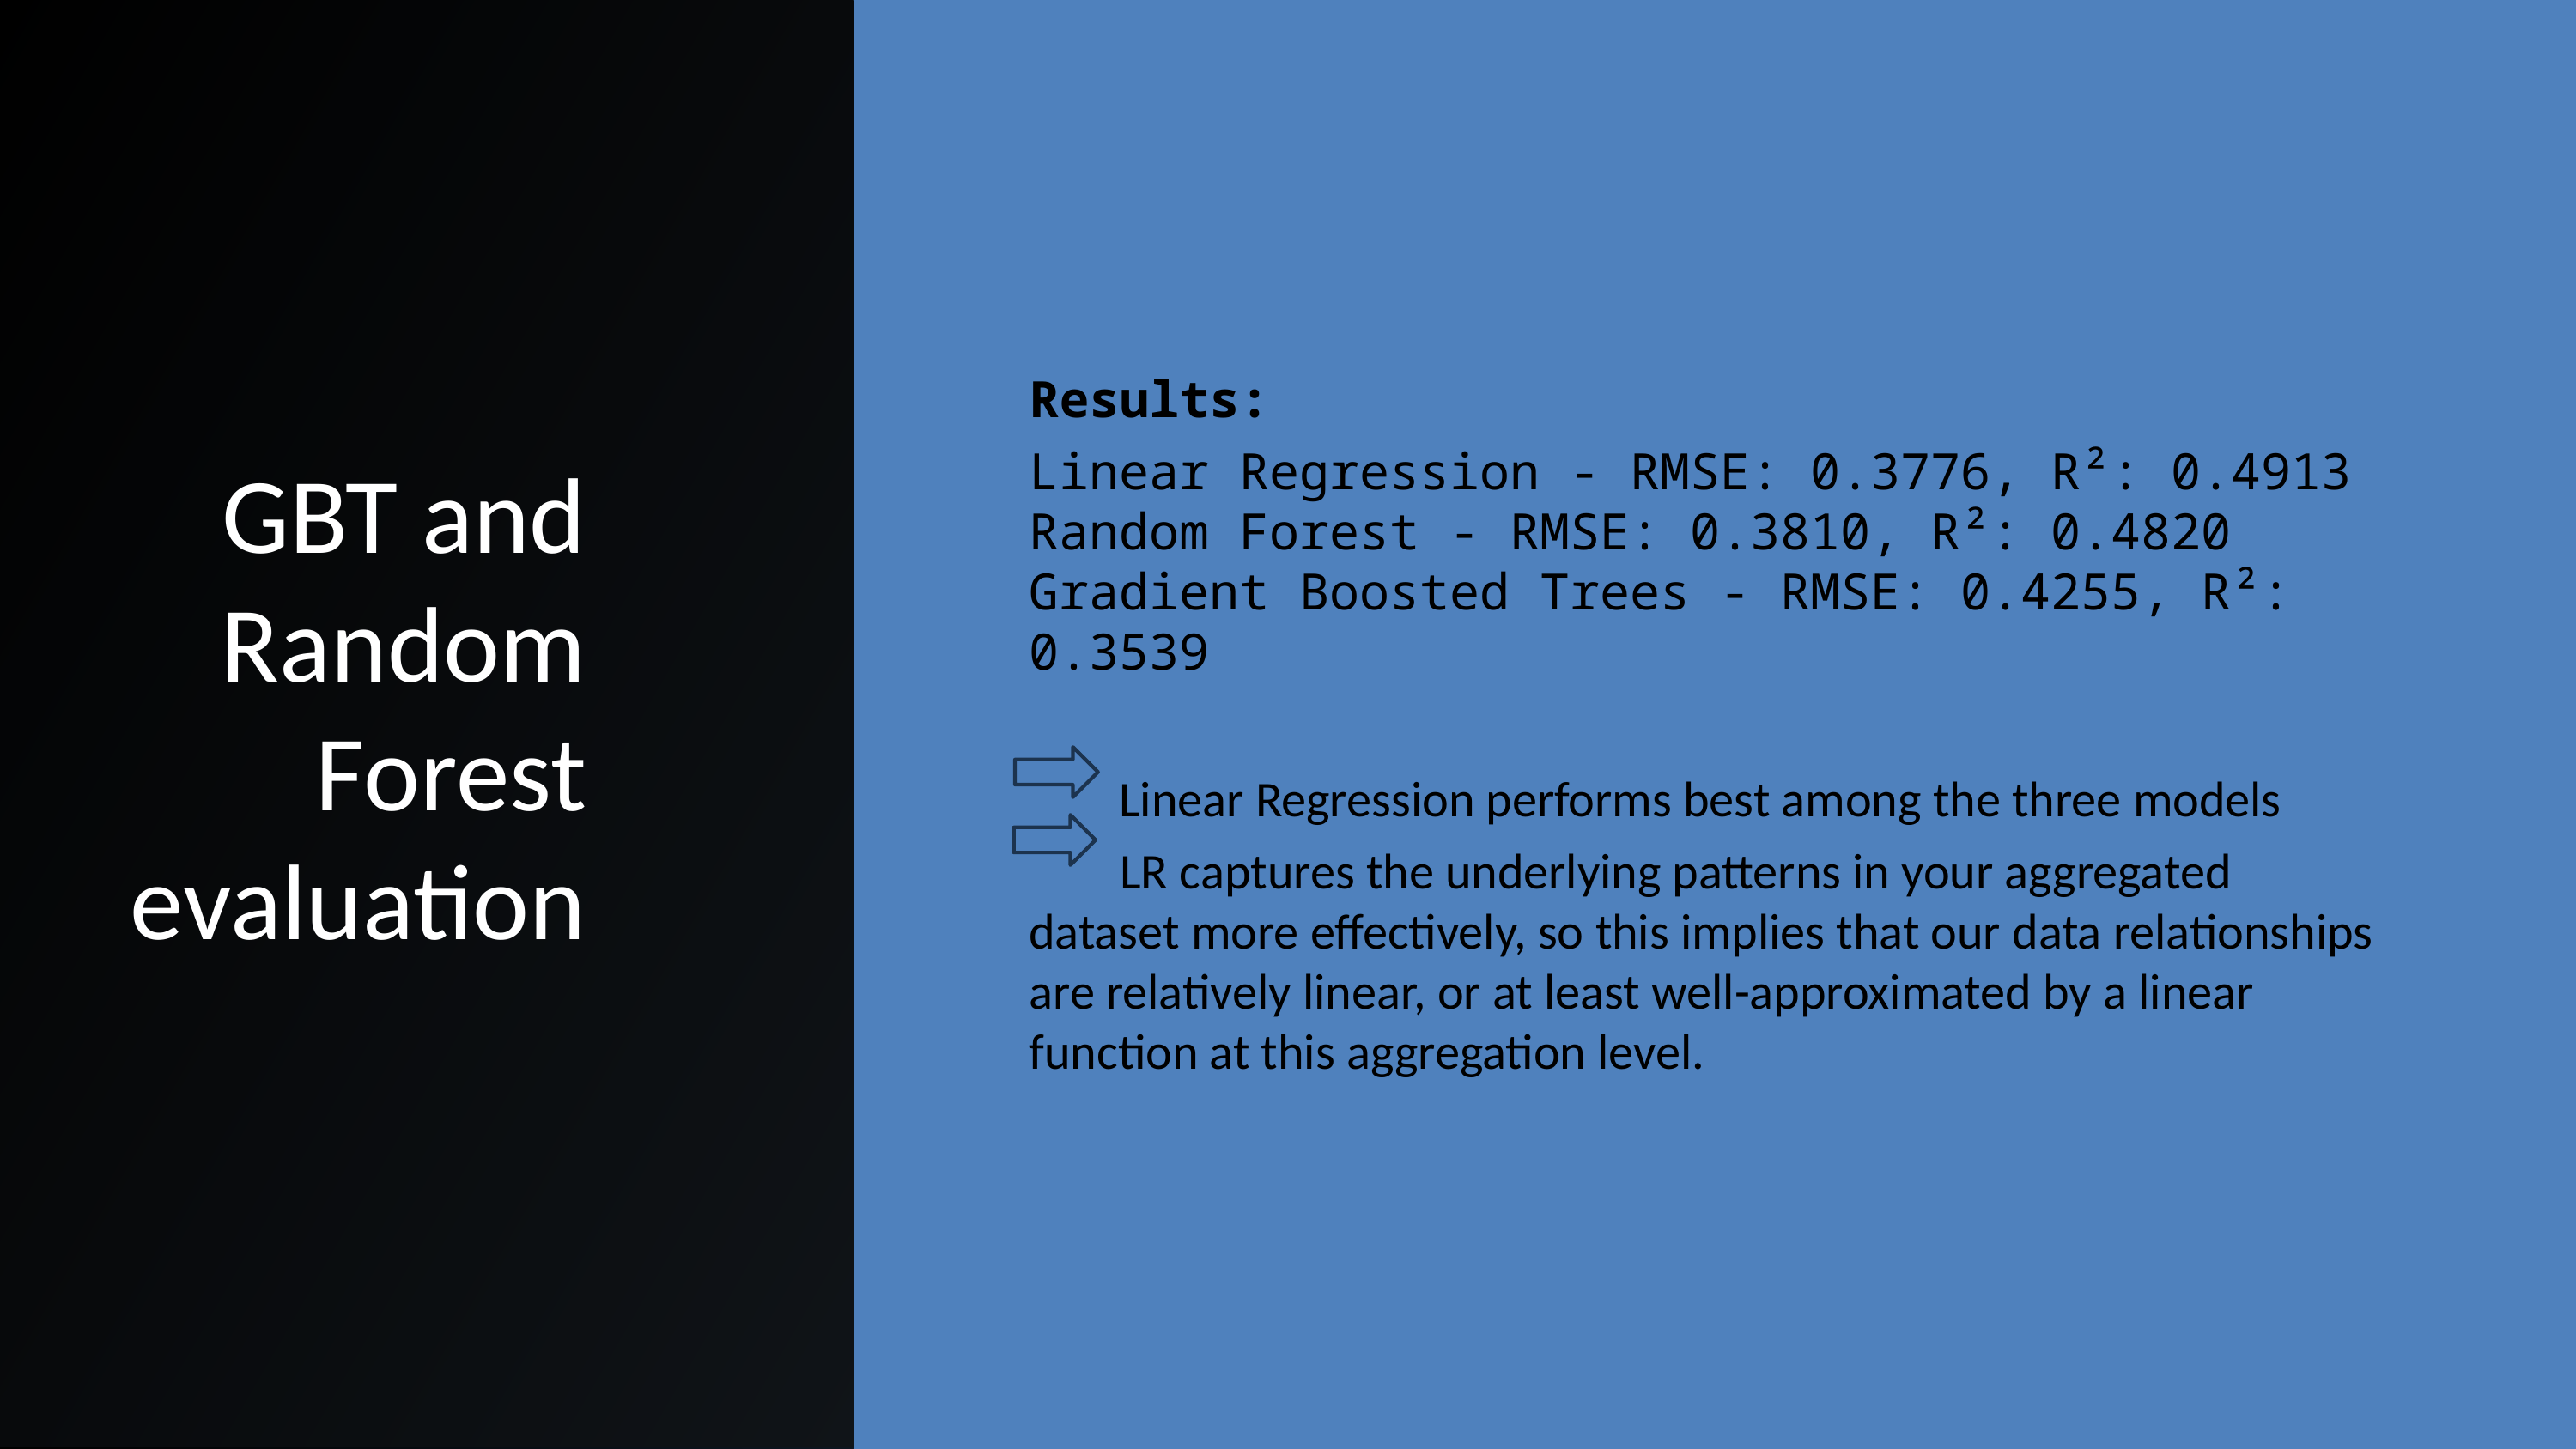

Results:
Linear Regression - RMSE: 0.3776, R²: 0.4913 Random Forest - RMSE: 0.3810, R²: 0.4820 Gradient Boosted Trees - RMSE: 0.4255, R²: 0.3539
 Linear Regression performs best among the three models
 LR captures the underlying patterns in your aggregated dataset more effectively, so this implies that our data relationships are relatively linear, or at least well-approximated by a linear function at this aggregation level.
# GBT and Random Forest evaluation